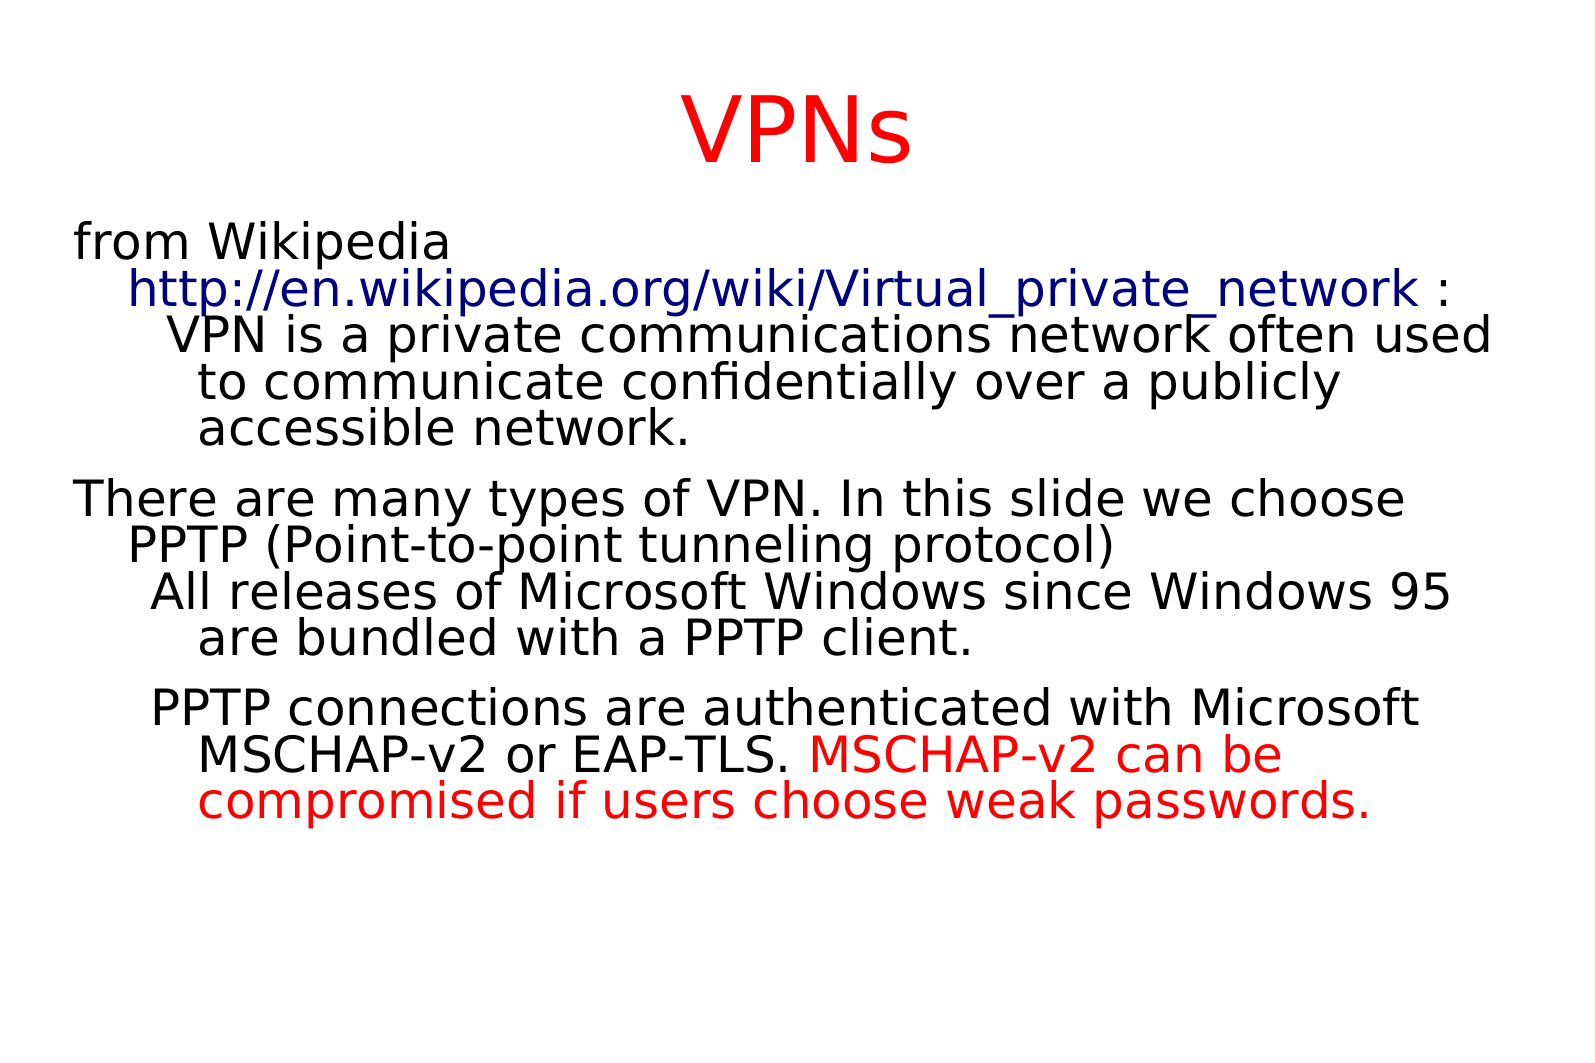

# VPNs
from Wikipediahttp://en.wikipedia.org/wiki/Virtual_private_network :
 VPN is a private communications network often used to communicate confidentially over a publicly accessible network.
There are many types of VPN. In this slide we choose PPTP (Point-to-point tunneling protocol)
All releases of Microsoft Windows since Windows 95 are bundled with a PPTP client.
PPTP connections are authenticated with Microsoft MSCHAP-v2 or EAP-TLS. MSCHAP-v2 can be compromised if users choose weak passwords.